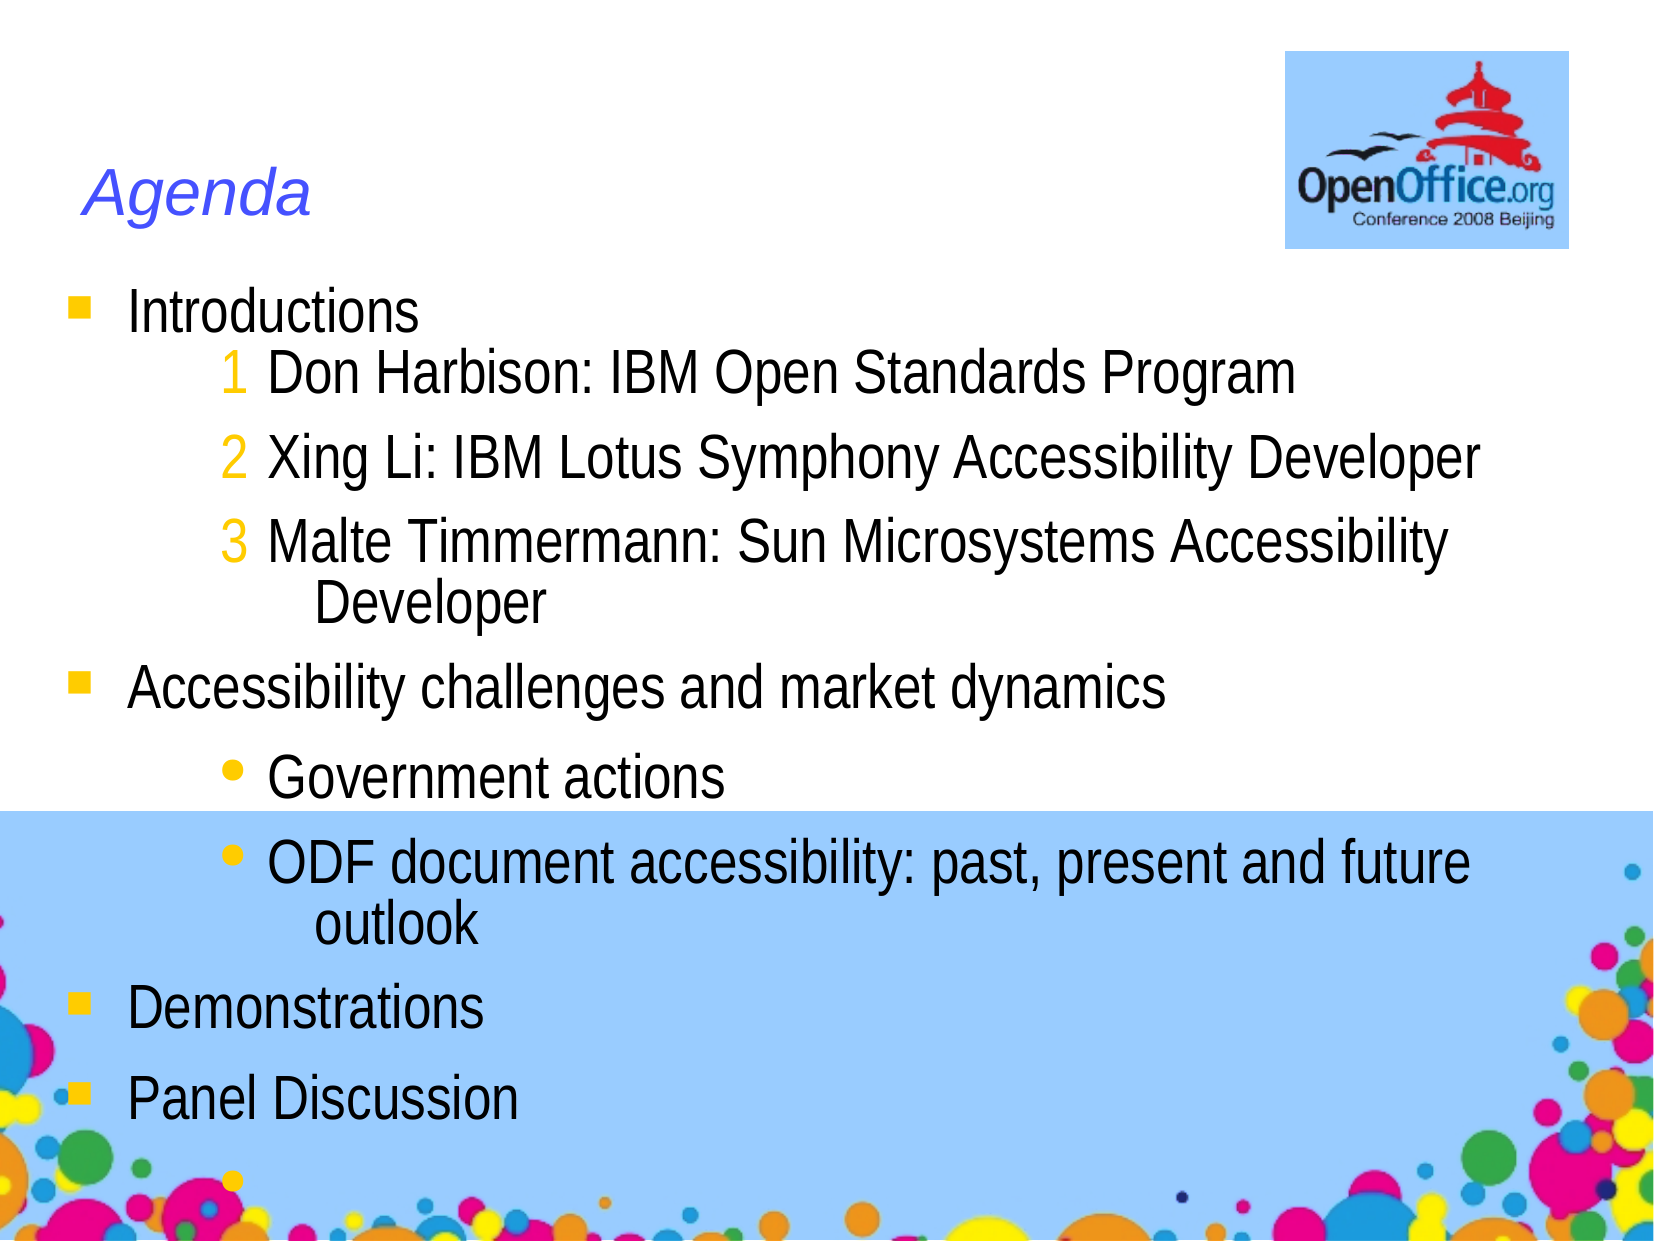

# Agenda
Introductions
Don Harbison: IBM Open Standards Program
Xing Li: IBM Lotus Symphony Accessibility Developer
Malte Timmermann: Sun Microsystems Accessibility Developer
Accessibility challenges and market dynamics
Government actions
ODF document accessibility: past, present and future outlook
Demonstrations
Panel Discussion